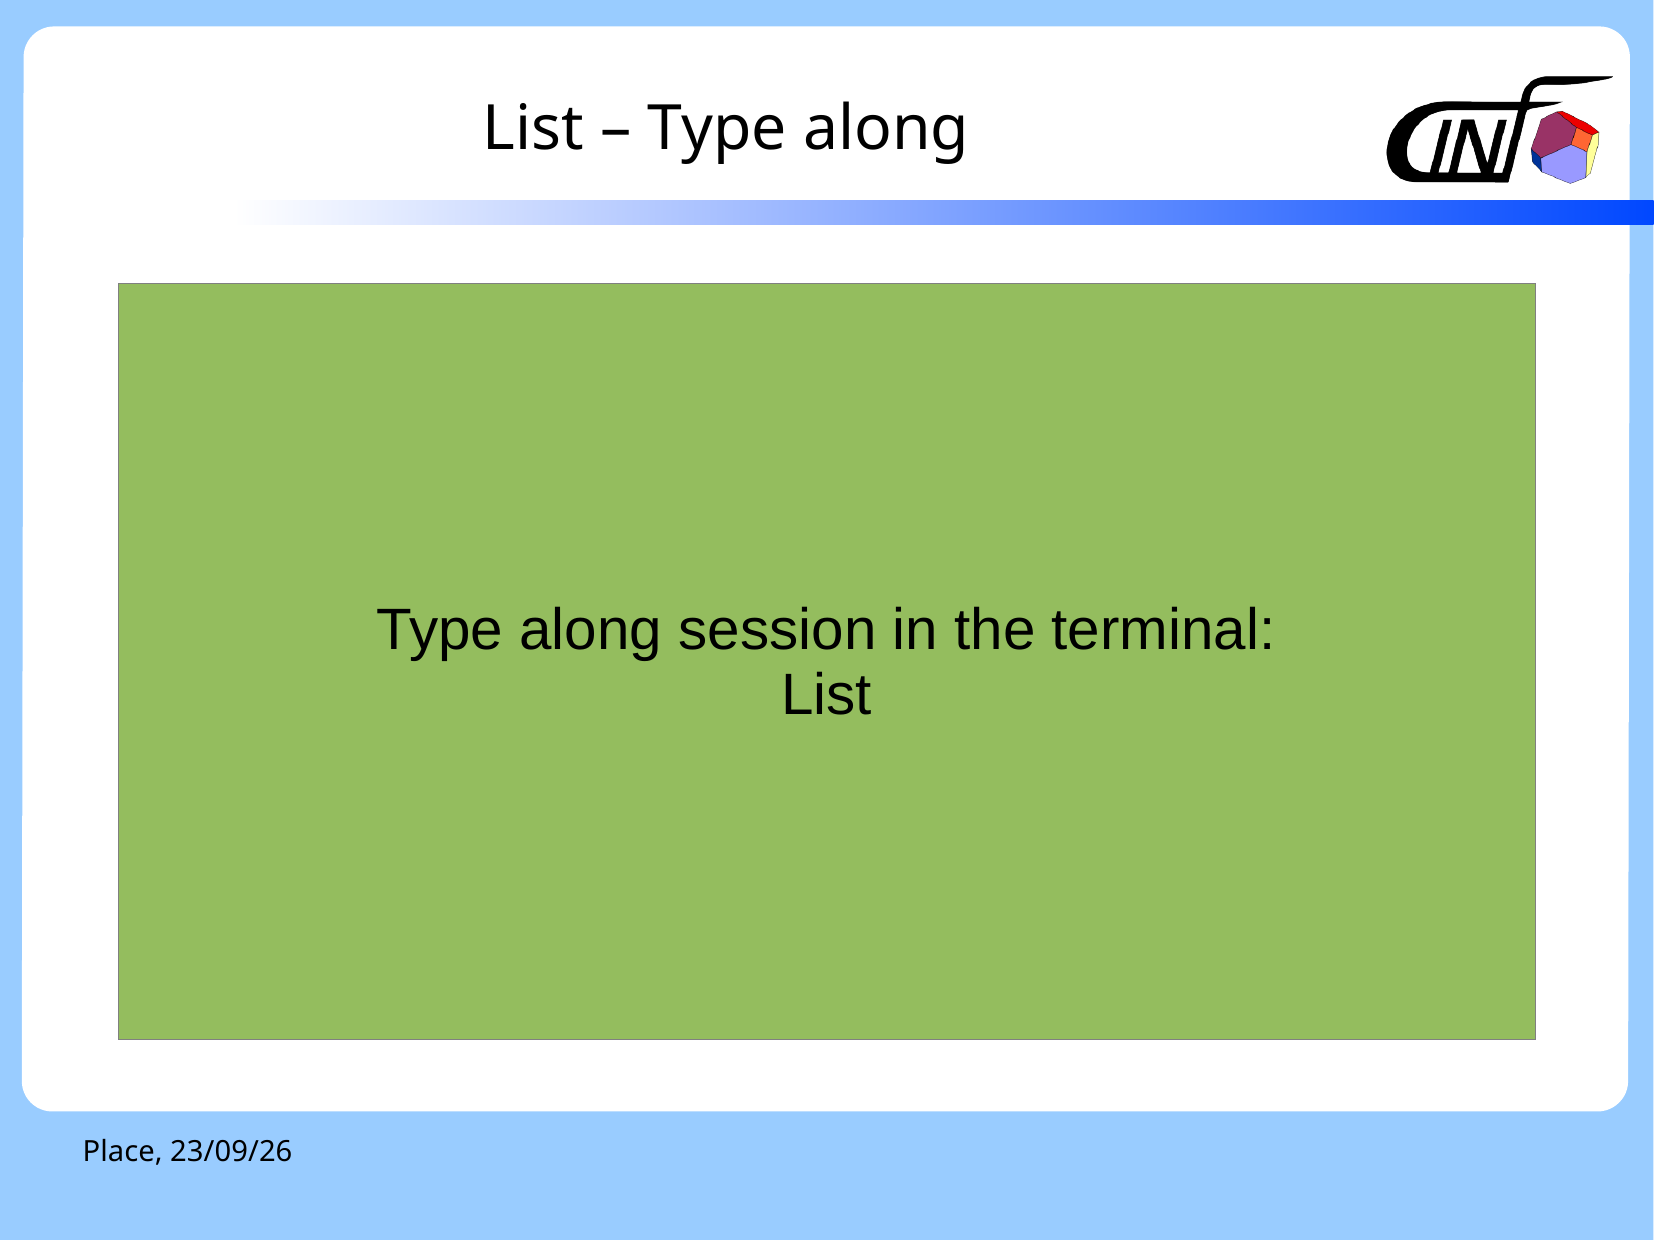

# List – Type along
Type along session in the terminal:
List